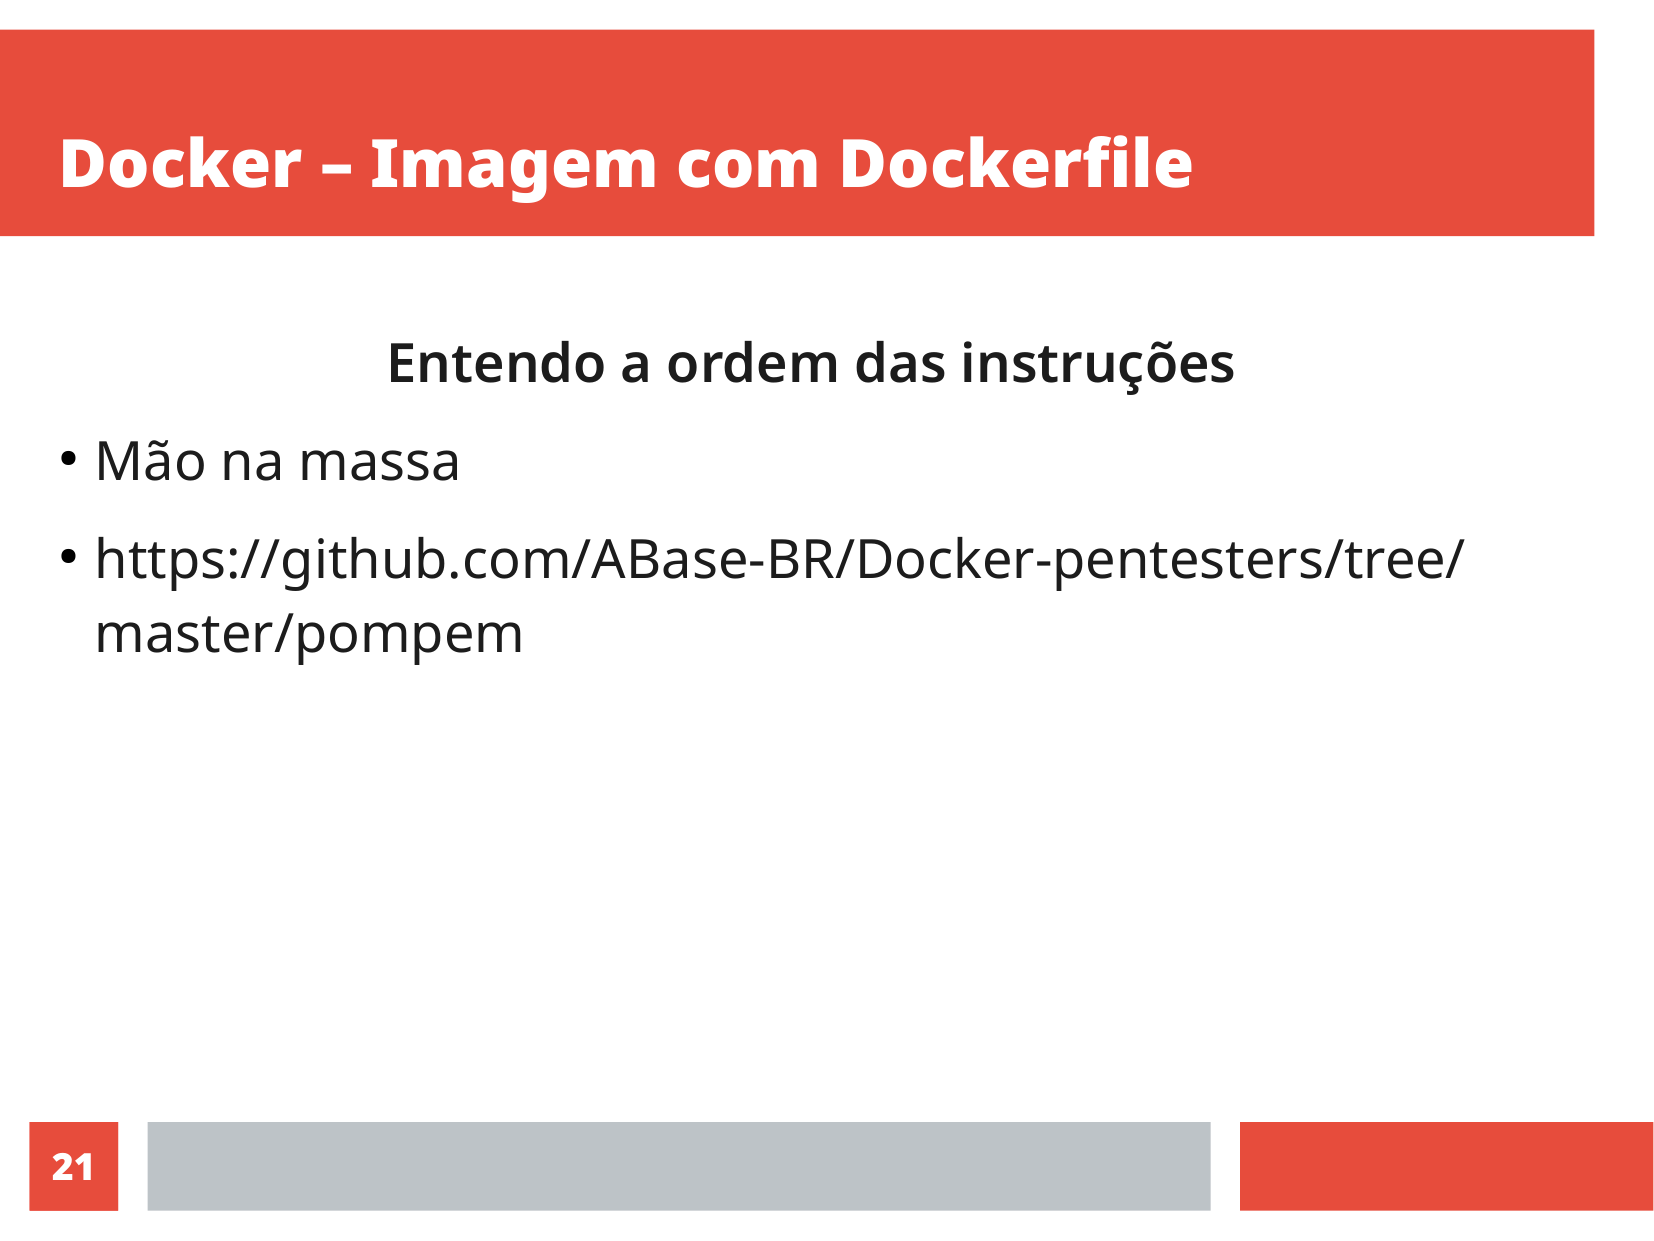

# Docker – Imagem com Dockerfile
Entendo a ordem das instruções
Mão na massa
https://github.com/ABase-BR/Docker-pentesters/tree/master/pompem
21